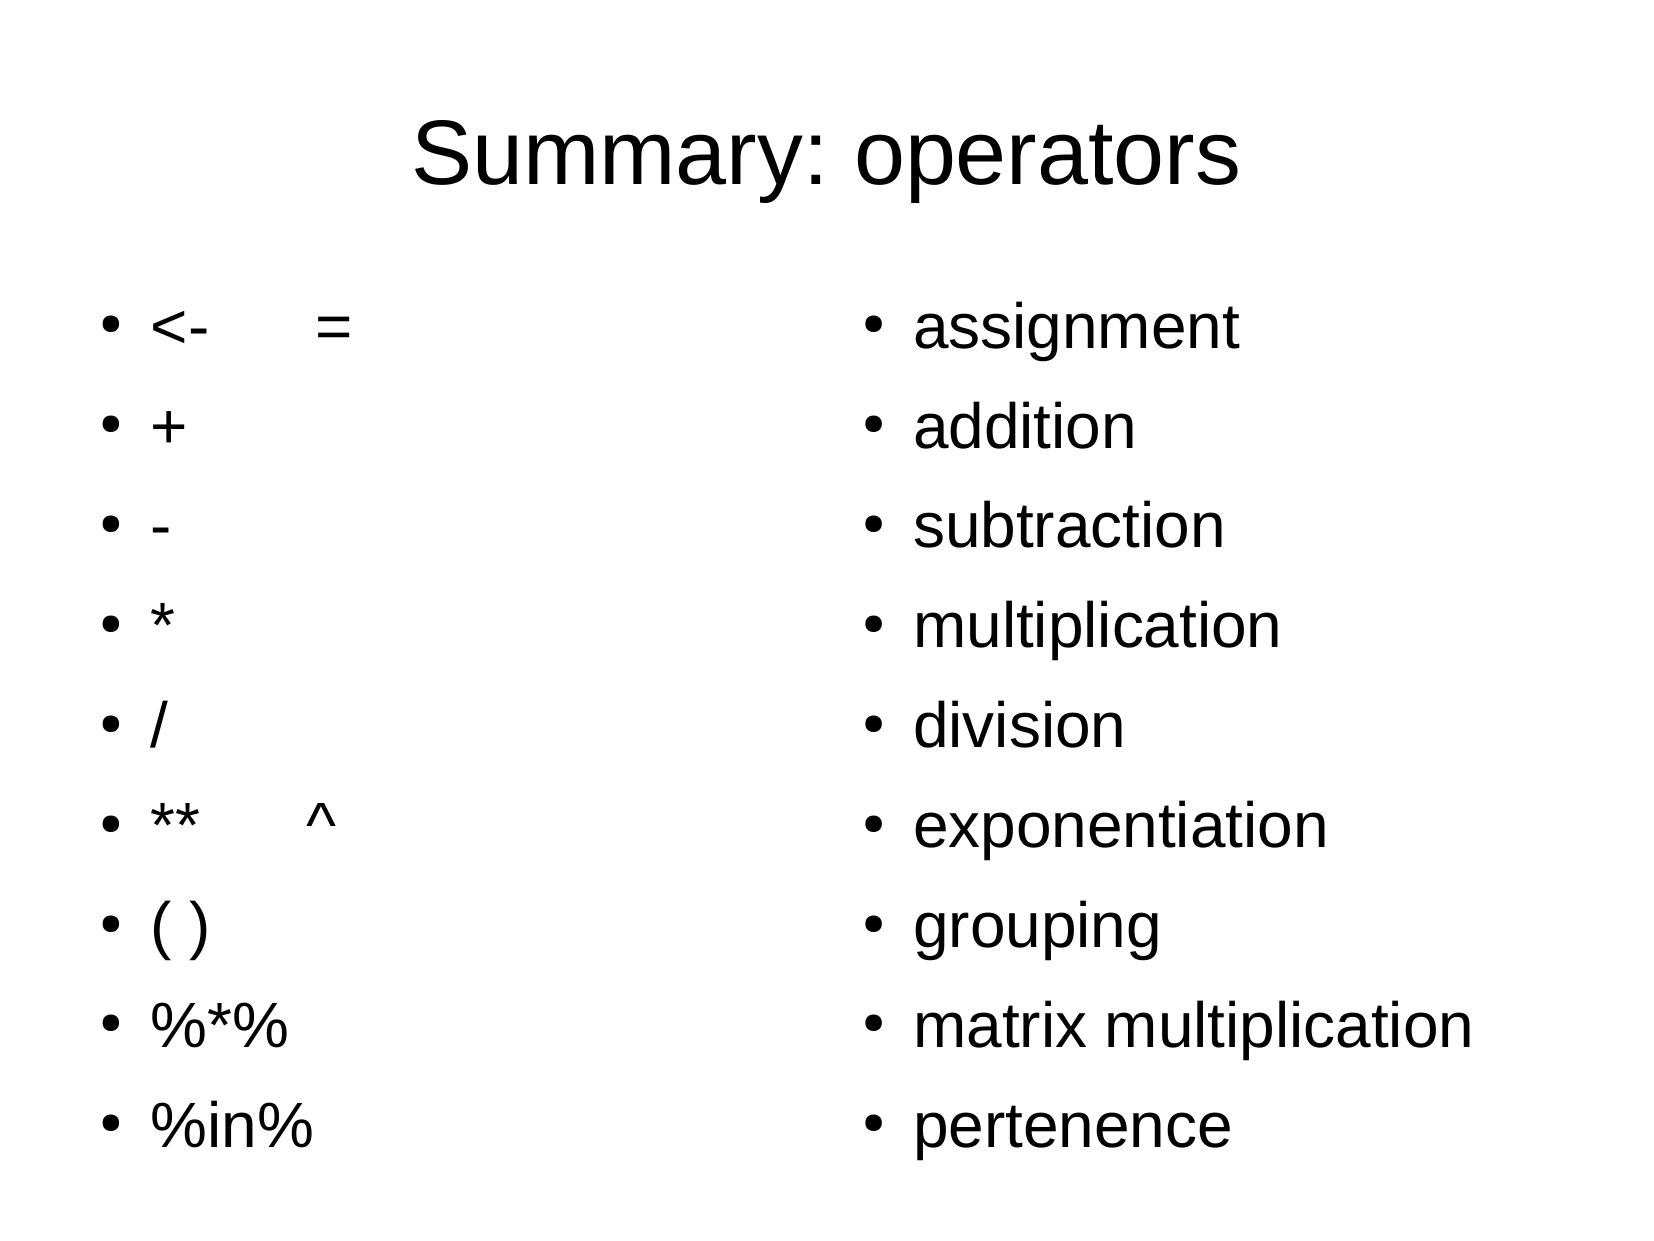

# Summary: operators
<- =
+
-
*
/
** ^
( )
%*%
%in%
assignment
addition
subtraction
multiplication
division
exponentiation
grouping
matrix multiplication
pertenence